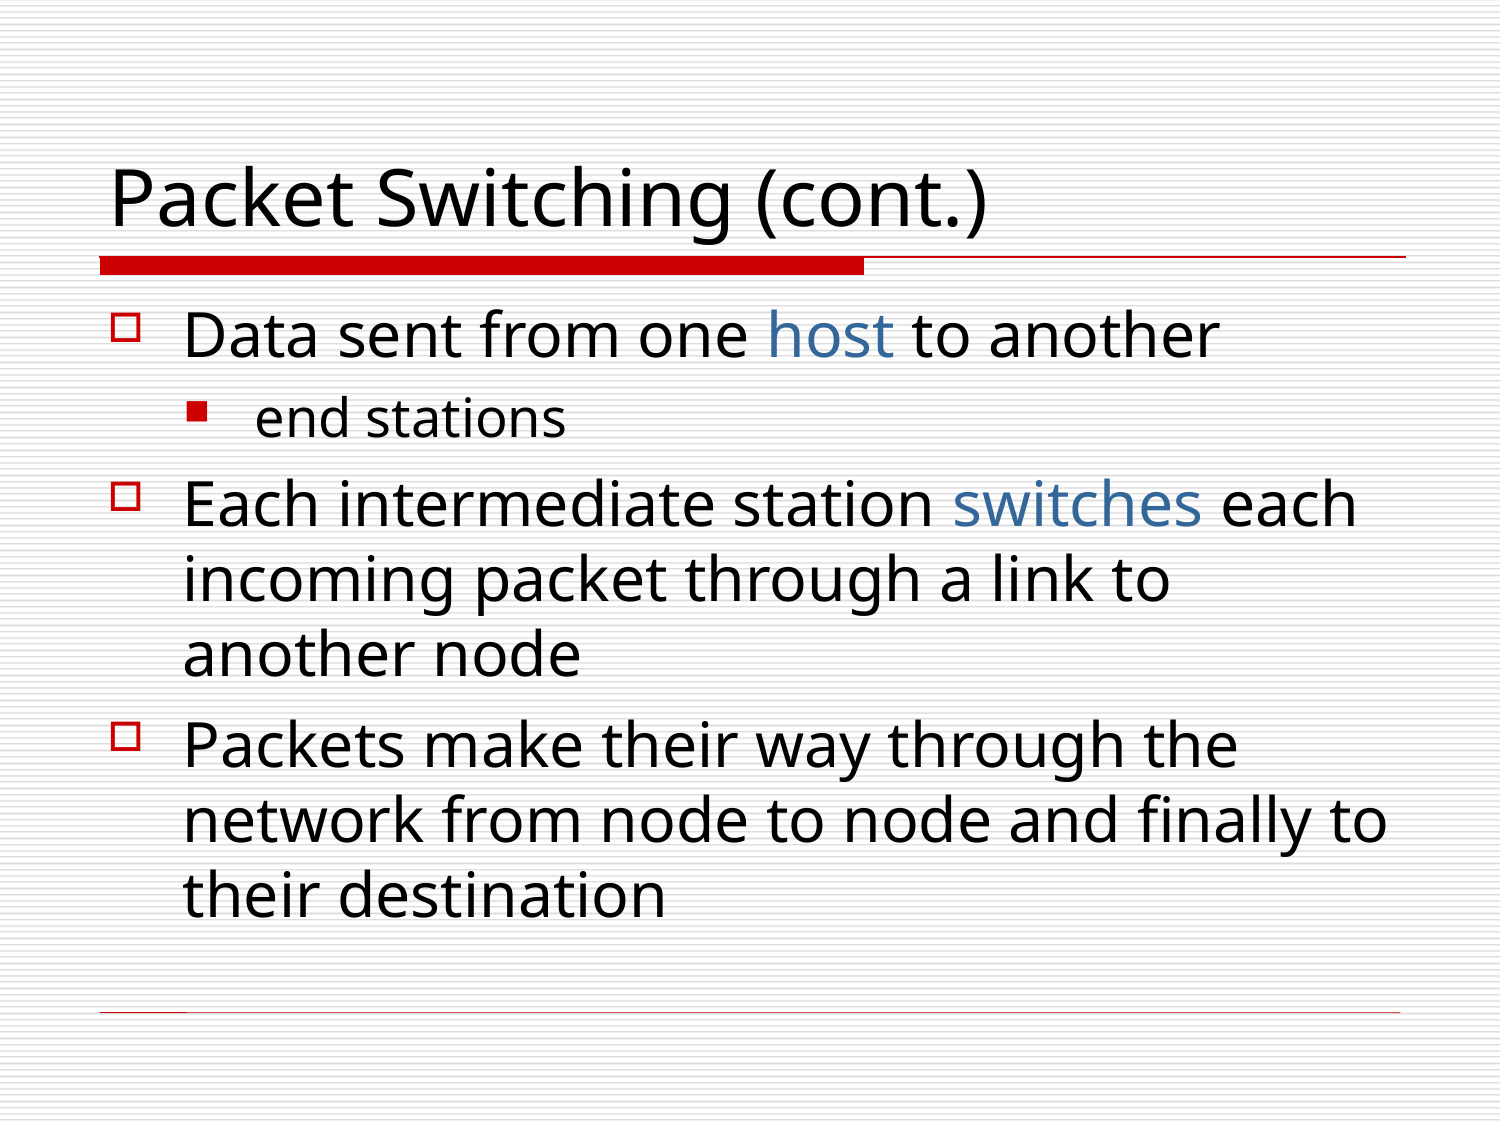

# Packet Switching (cont.)‏
Data sent from one host to another
end stations
Each intermediate station switches each incoming packet through a link to another node
Packets make their way through the network from node to node and finally to their destination